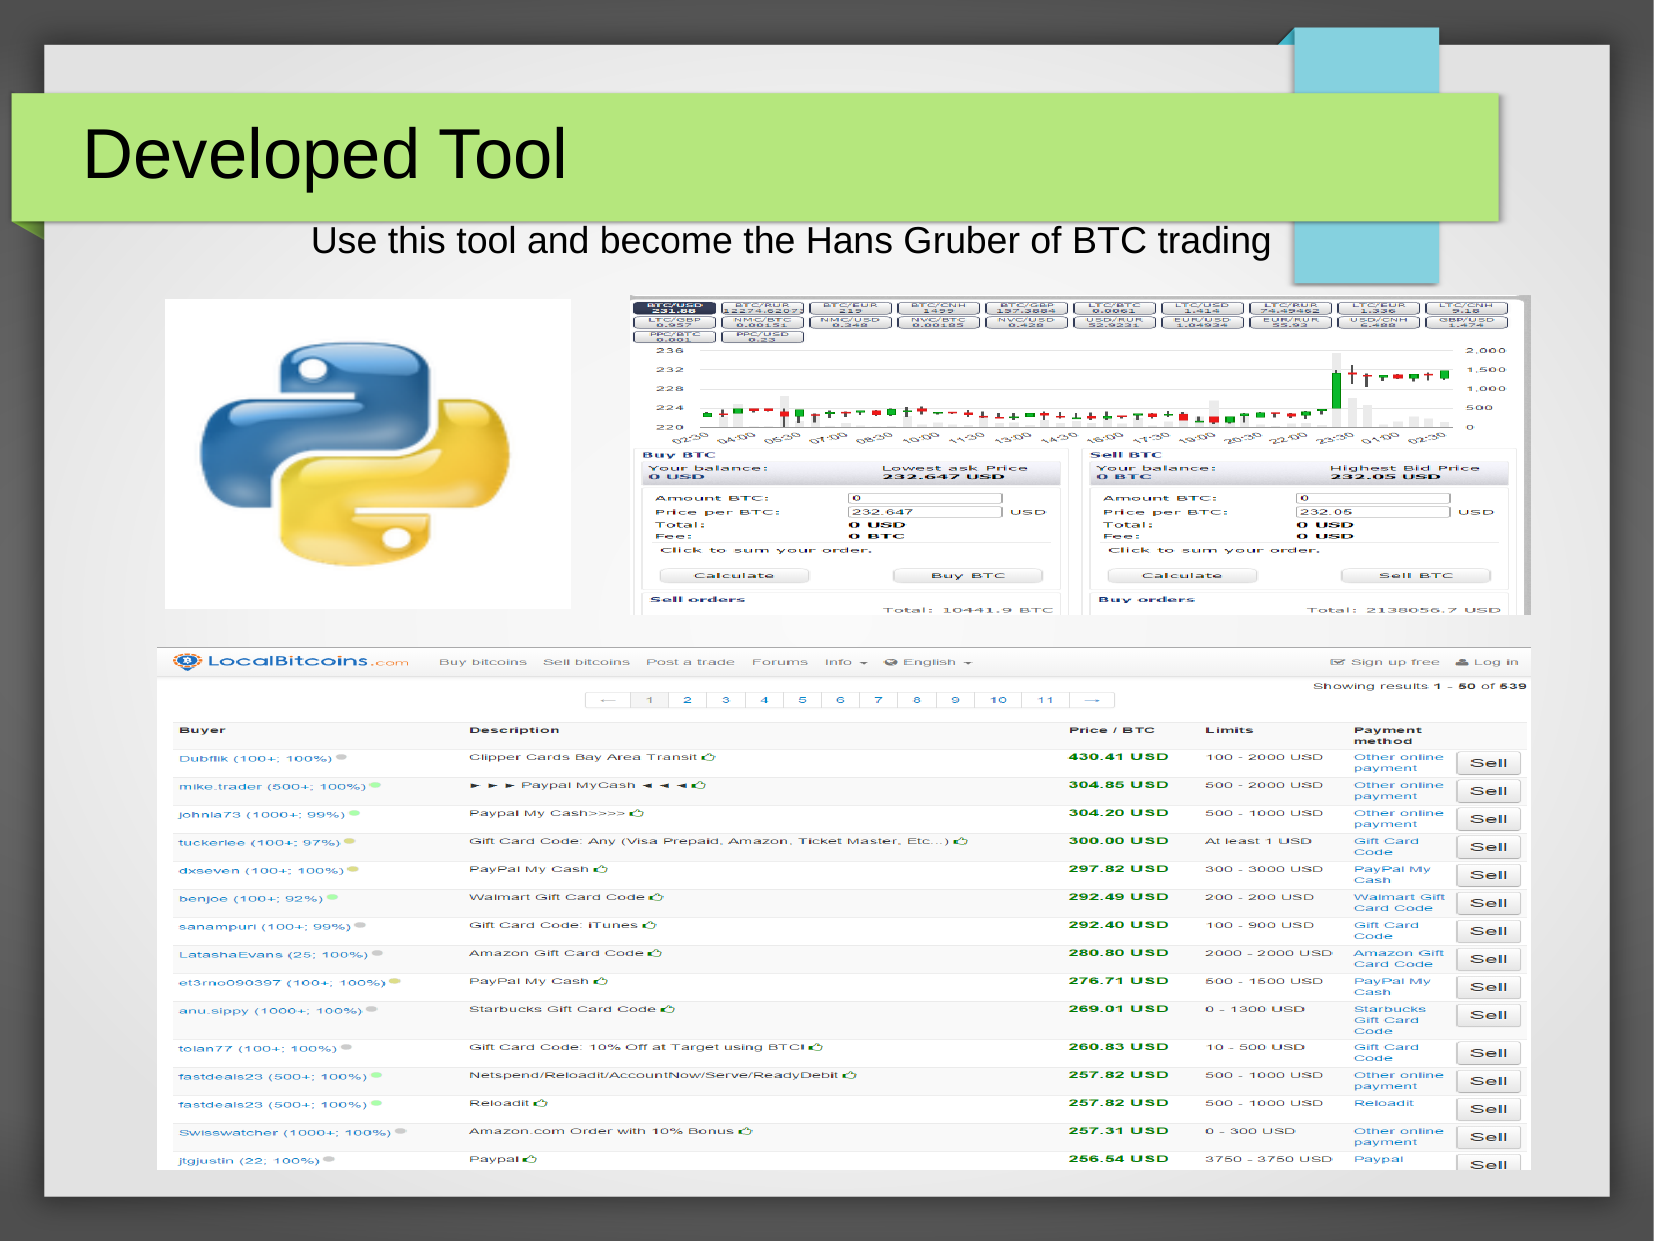

# Developed Tool
Use this tool and become the Hans Gruber of BTC trading